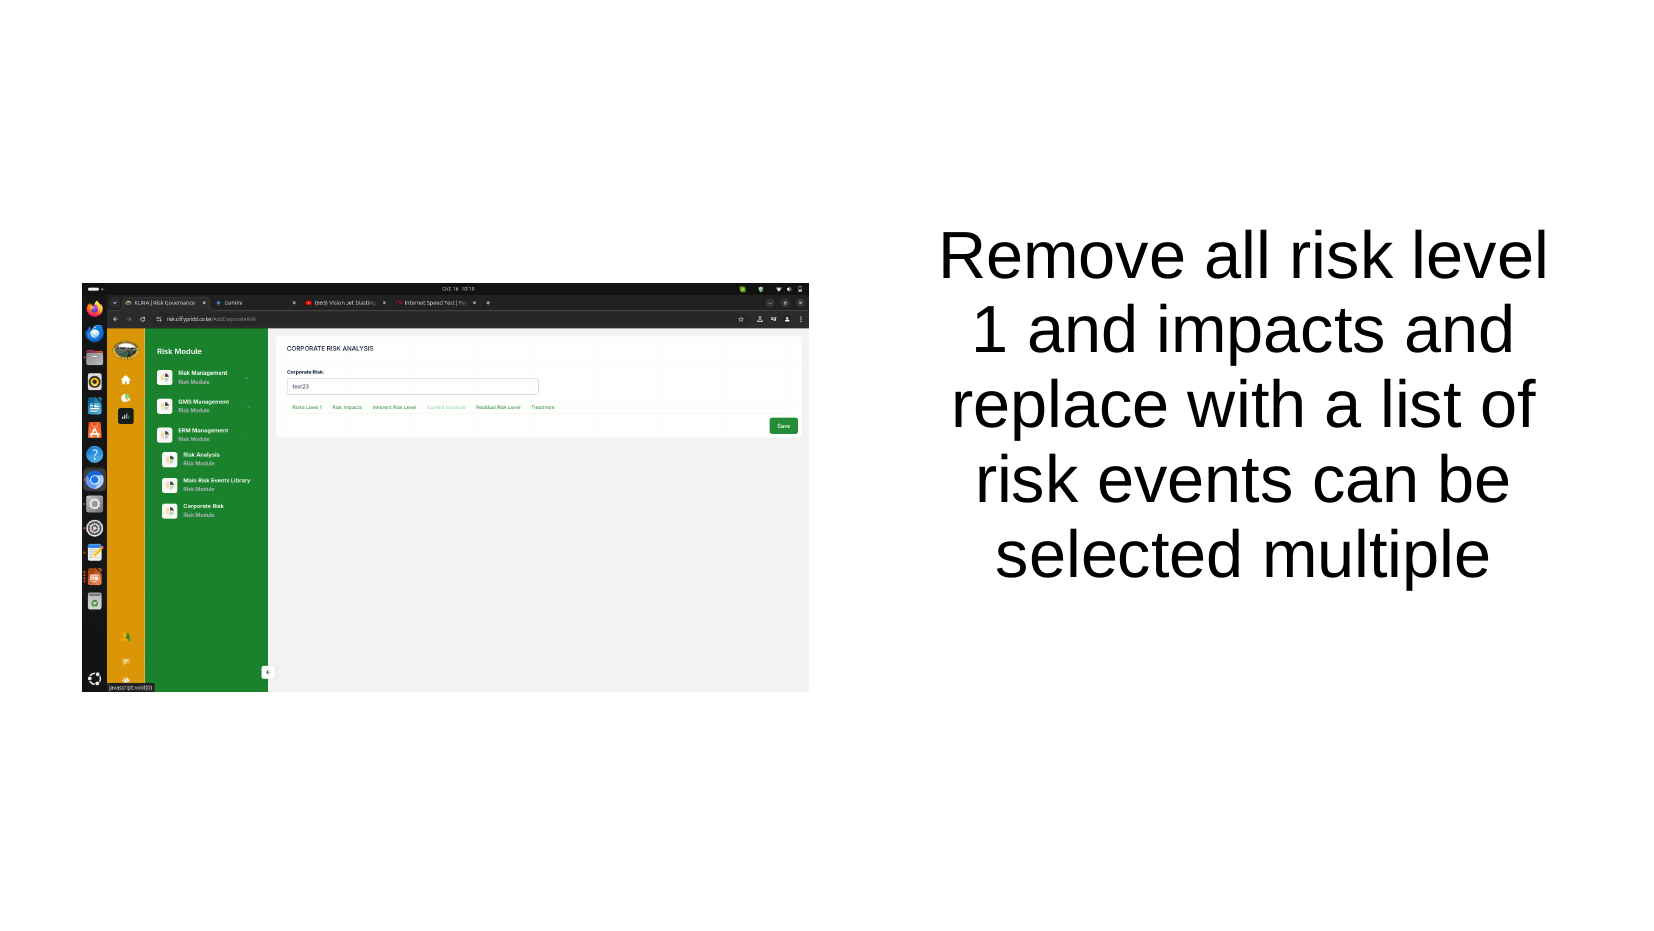

#
Remove all risk level 1 and impacts and replace with a list of risk events can be selected multiple